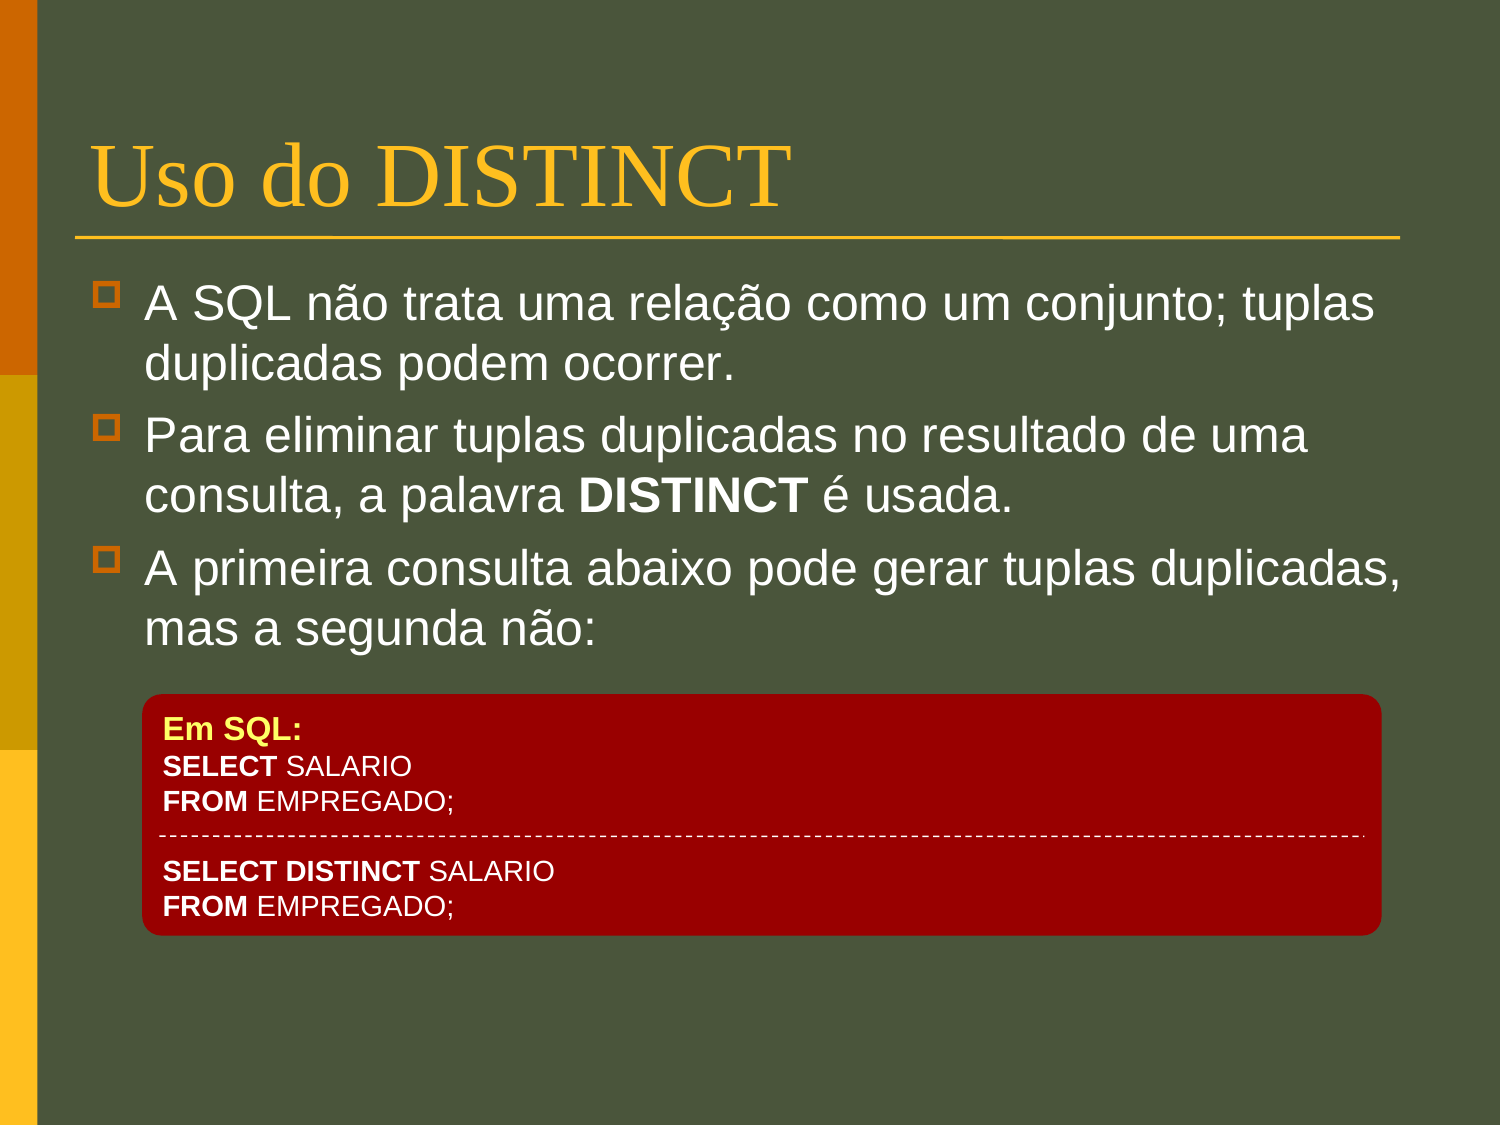

# Uso do DISTINCT
A SQL não trata uma relação como um conjunto; tuplas duplicadas podem ocorrer.
Para eliminar tuplas duplicadas no resultado de uma consulta, a palavra DISTINCT é usada.
A primeira consulta abaixo pode gerar tuplas duplicadas, mas a segunda não:
Em SQL:
SELECT SALARIO
FROM EMPREGADO;
SELECT DISTINCT SALARIO
FROM EMPREGADO;